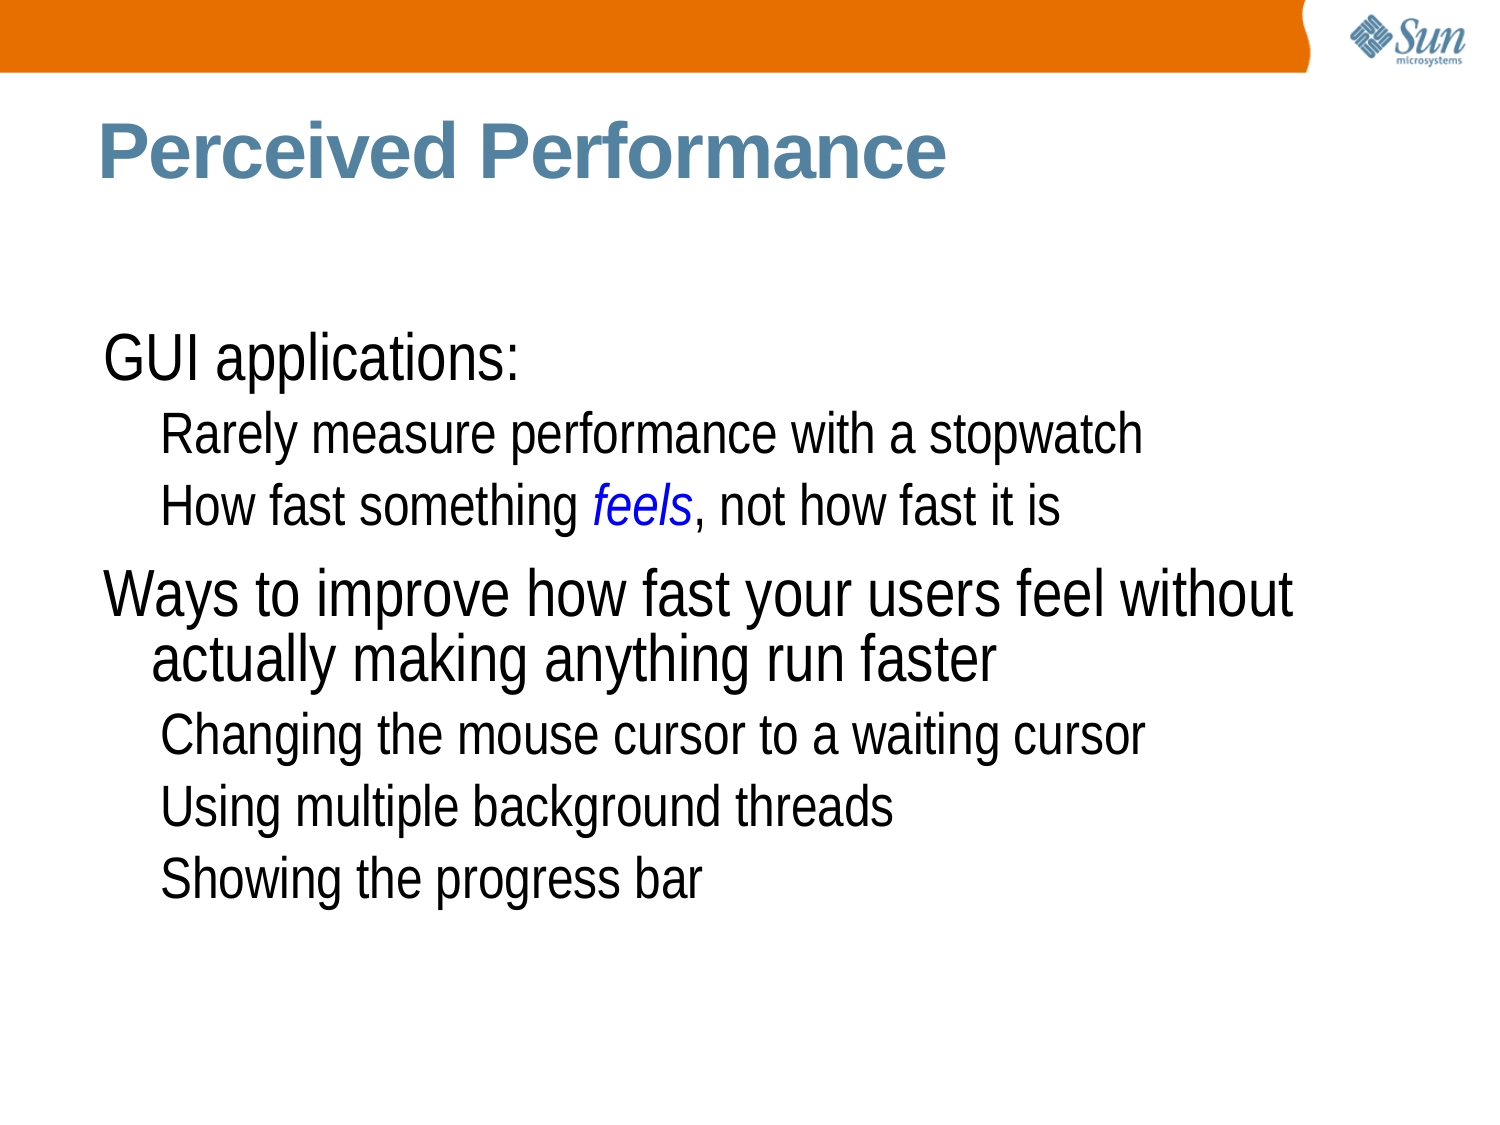

# Perceived Performance
GUI applications:
Rarely measure performance with a stopwatch
How fast something feels, not how fast it is
Ways to improve how fast your users feel without actually making anything run faster
Changing the mouse cursor to a waiting cursor
Using multiple background threads
Showing the progress bar